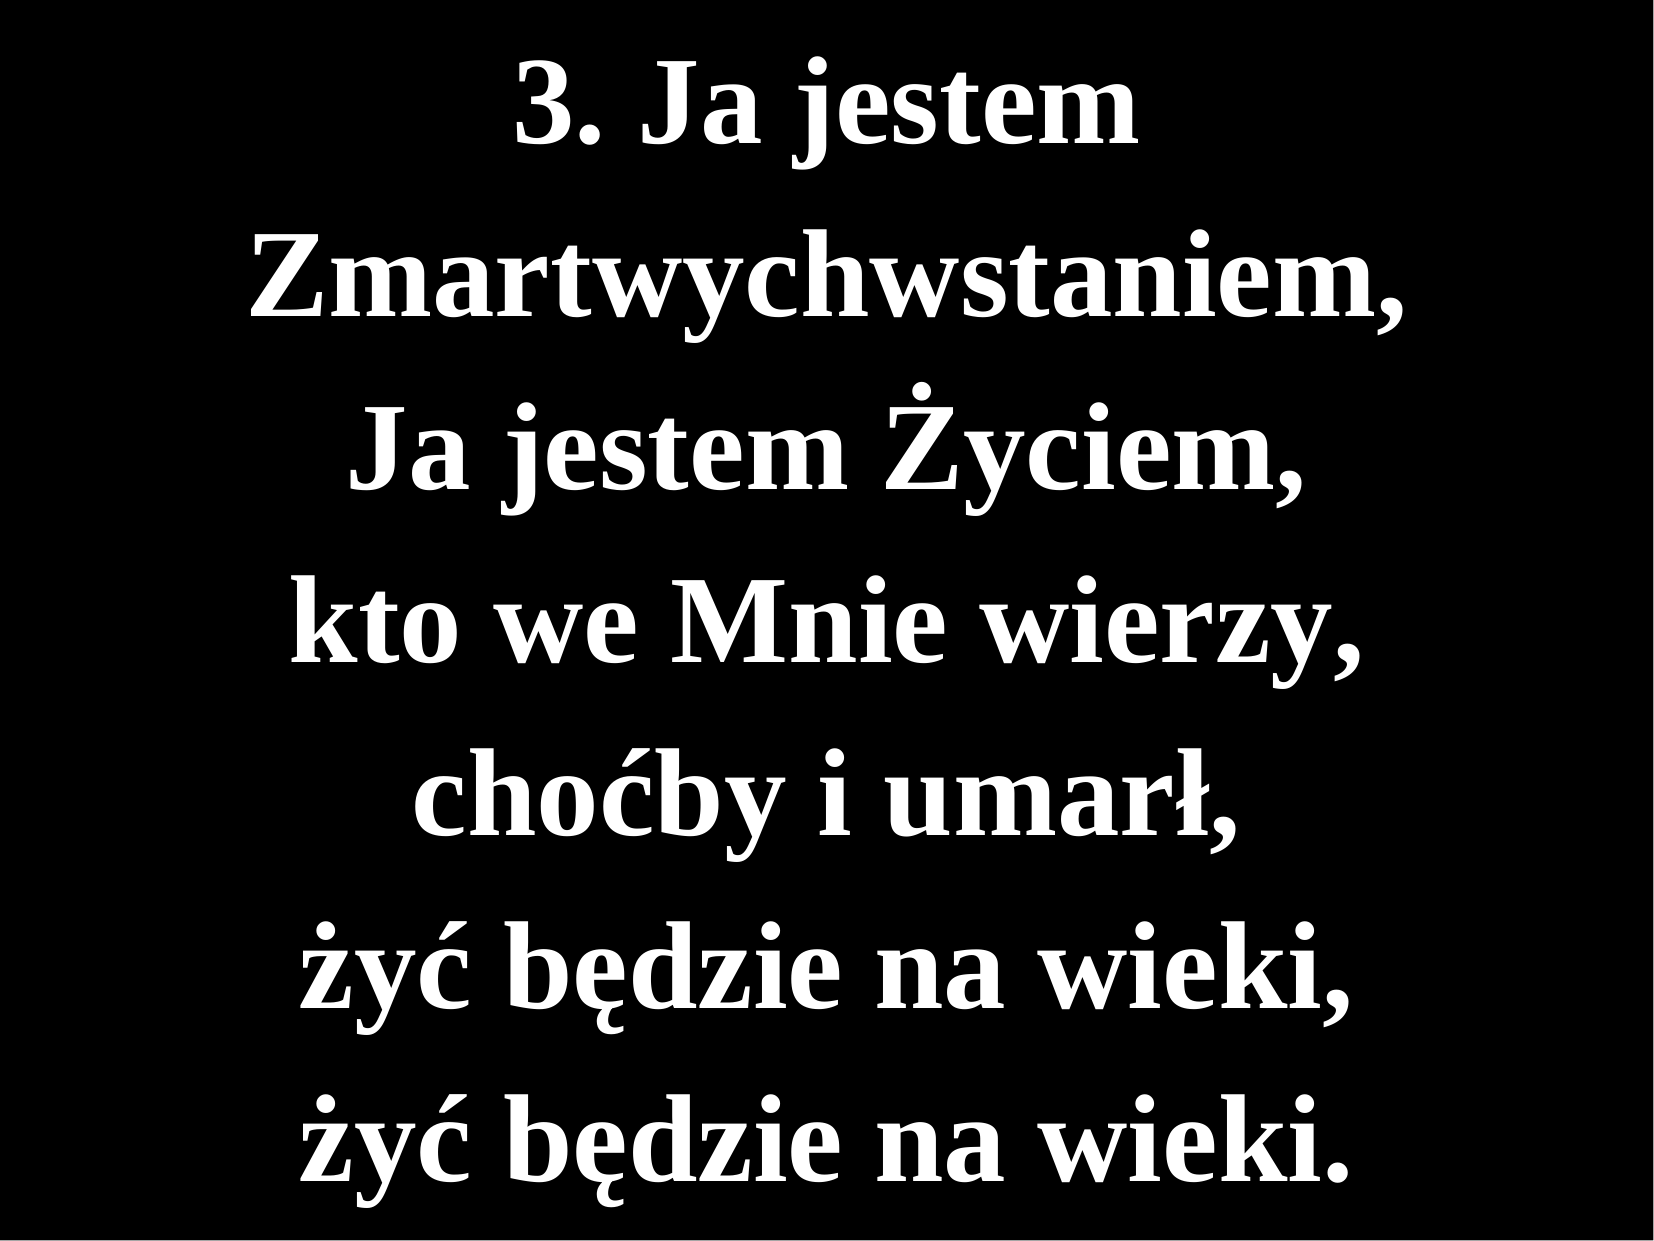

# 3. Ja jestem ppp Zmartwychwstaniem, ppp Ja jestem Życiem, ppp kto we Mnie wierzy, ppp choćby i umarł, ppp żyć będzie na wieki, ppp żyć będzie na wieki.